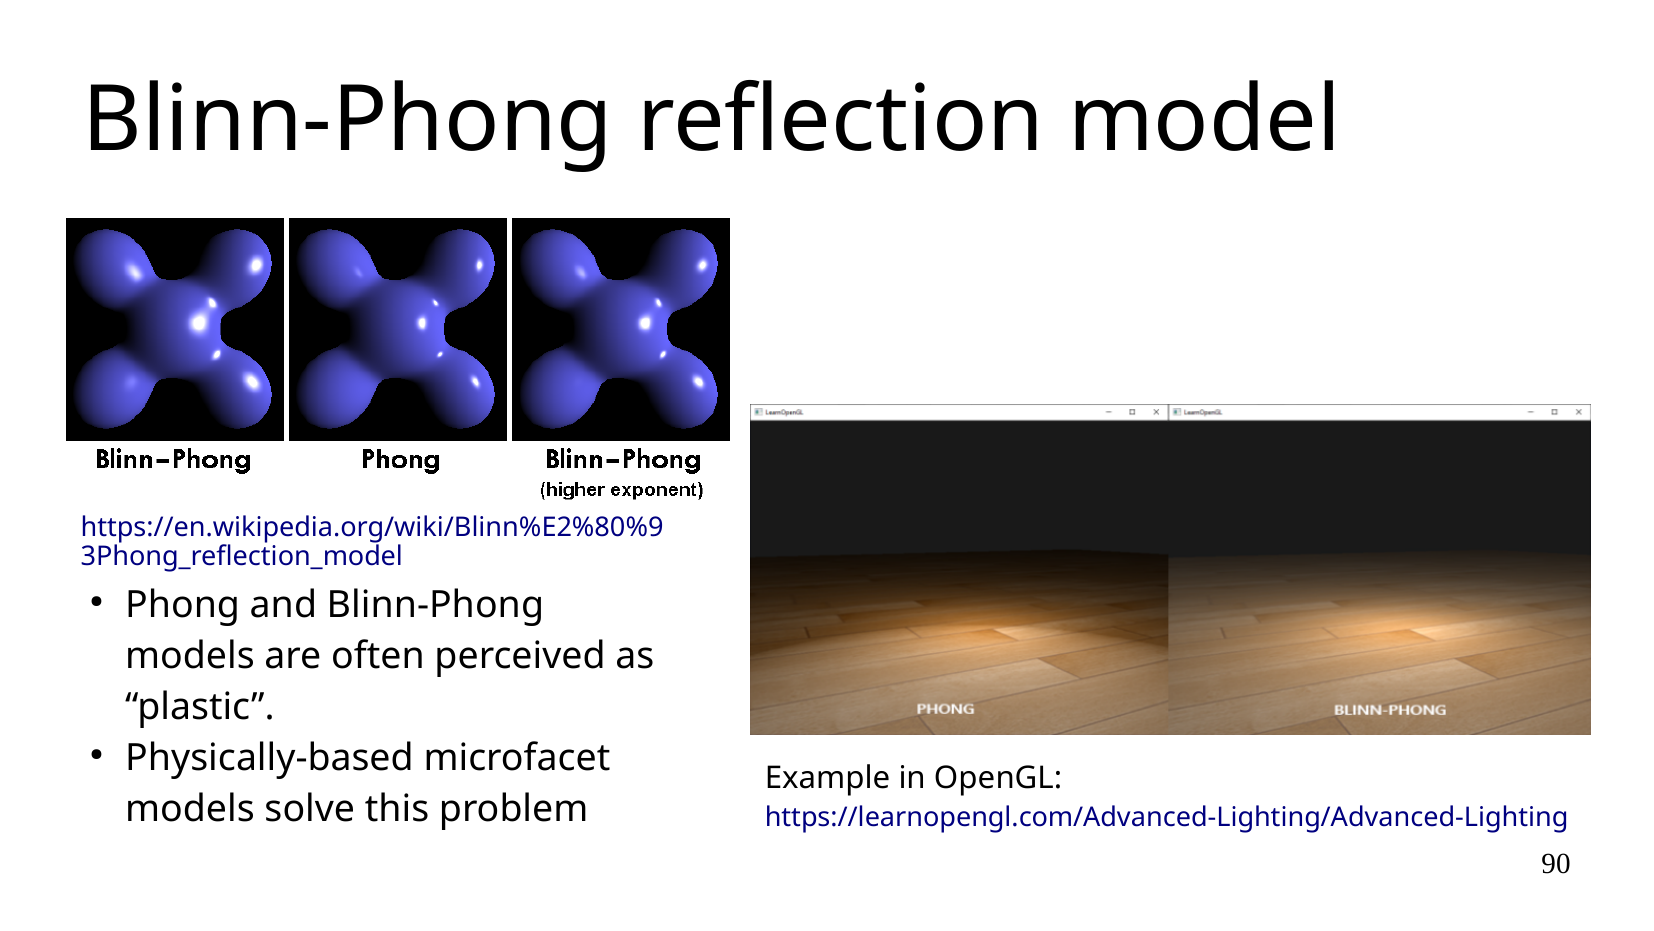

# Blinn-Phong reflection model
https://en.wikipedia.org/wiki/Blinn%E2%80%93Phong_reflection_model
Phong and Blinn-Phong models are often perceived as “plastic”.
Physically-based microfacet models solve this problem
Example in OpenGL:https://learnopengl.com/Advanced-Lighting/Advanced-Lighting
90